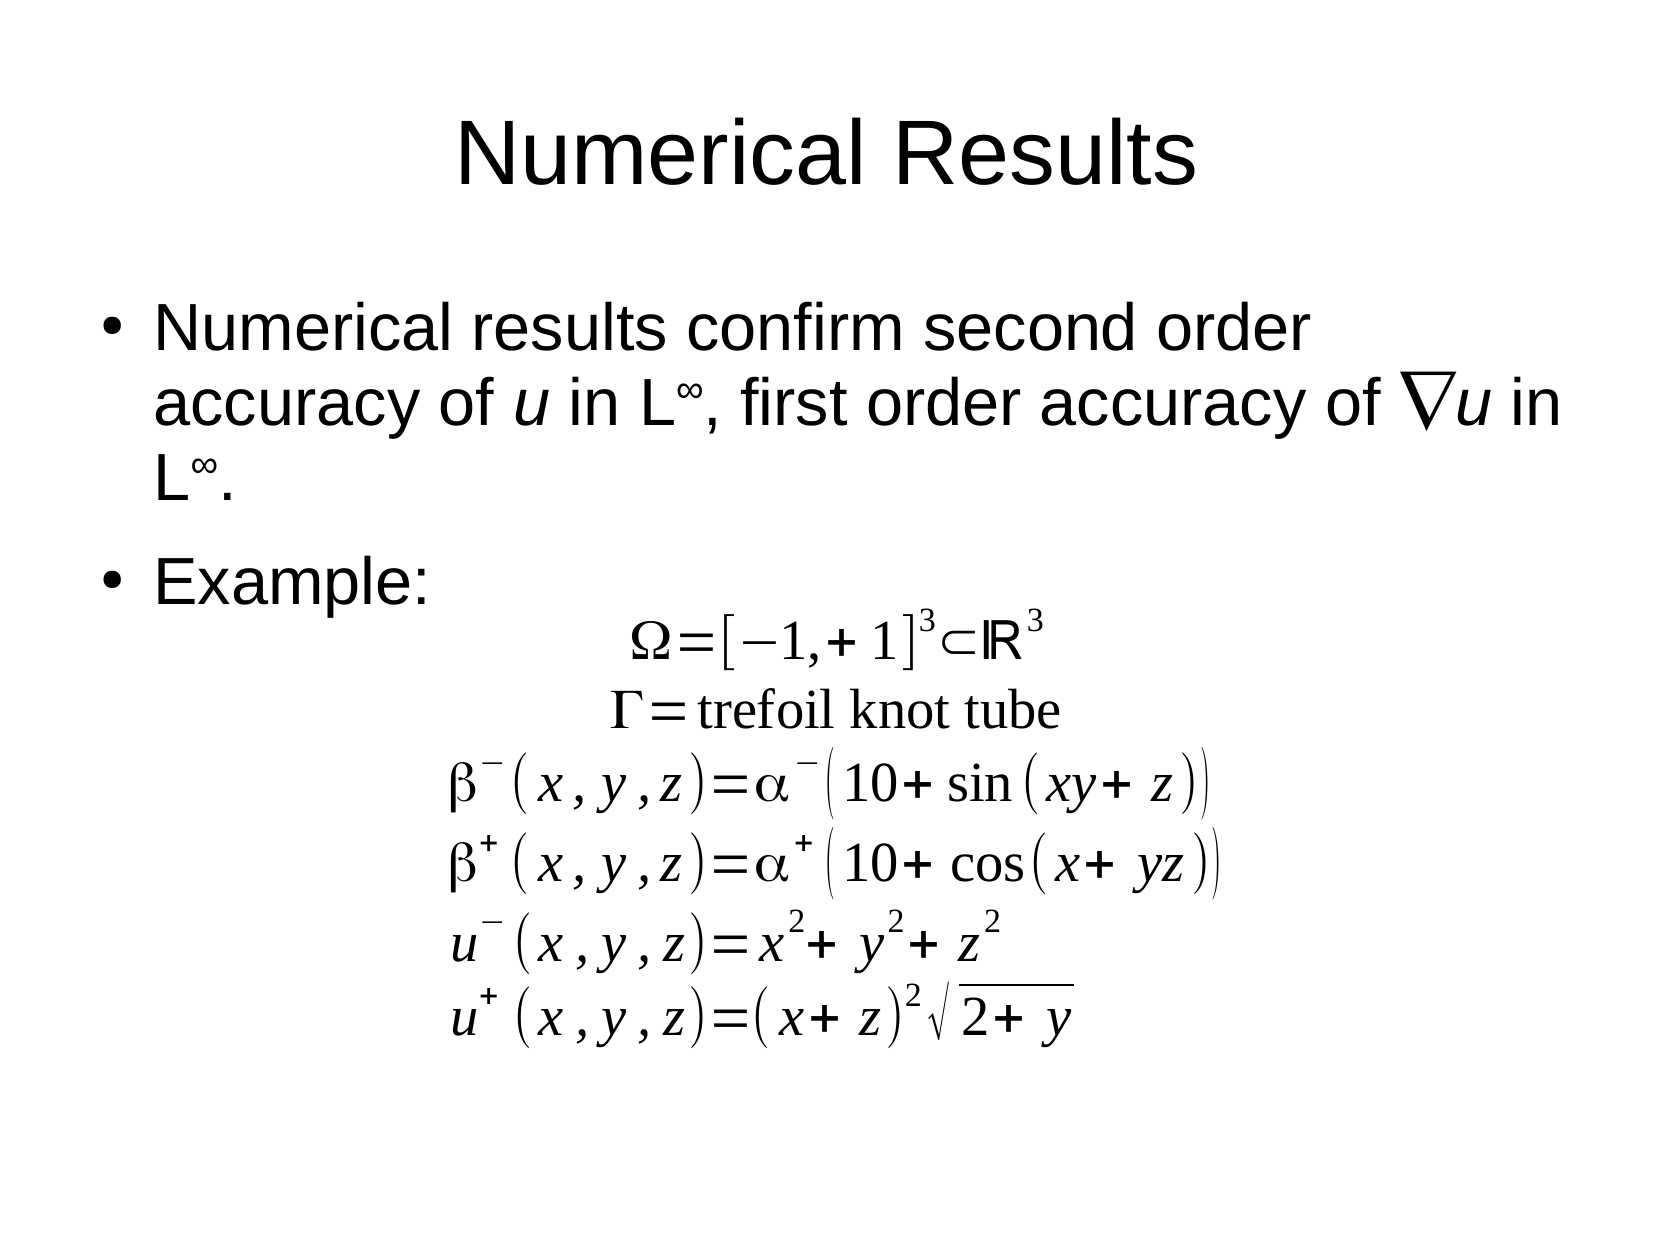

# Numerical Results
Numerical results confirm second order accuracy of u in L∞, first order accuracy of u in L∞.
Example: